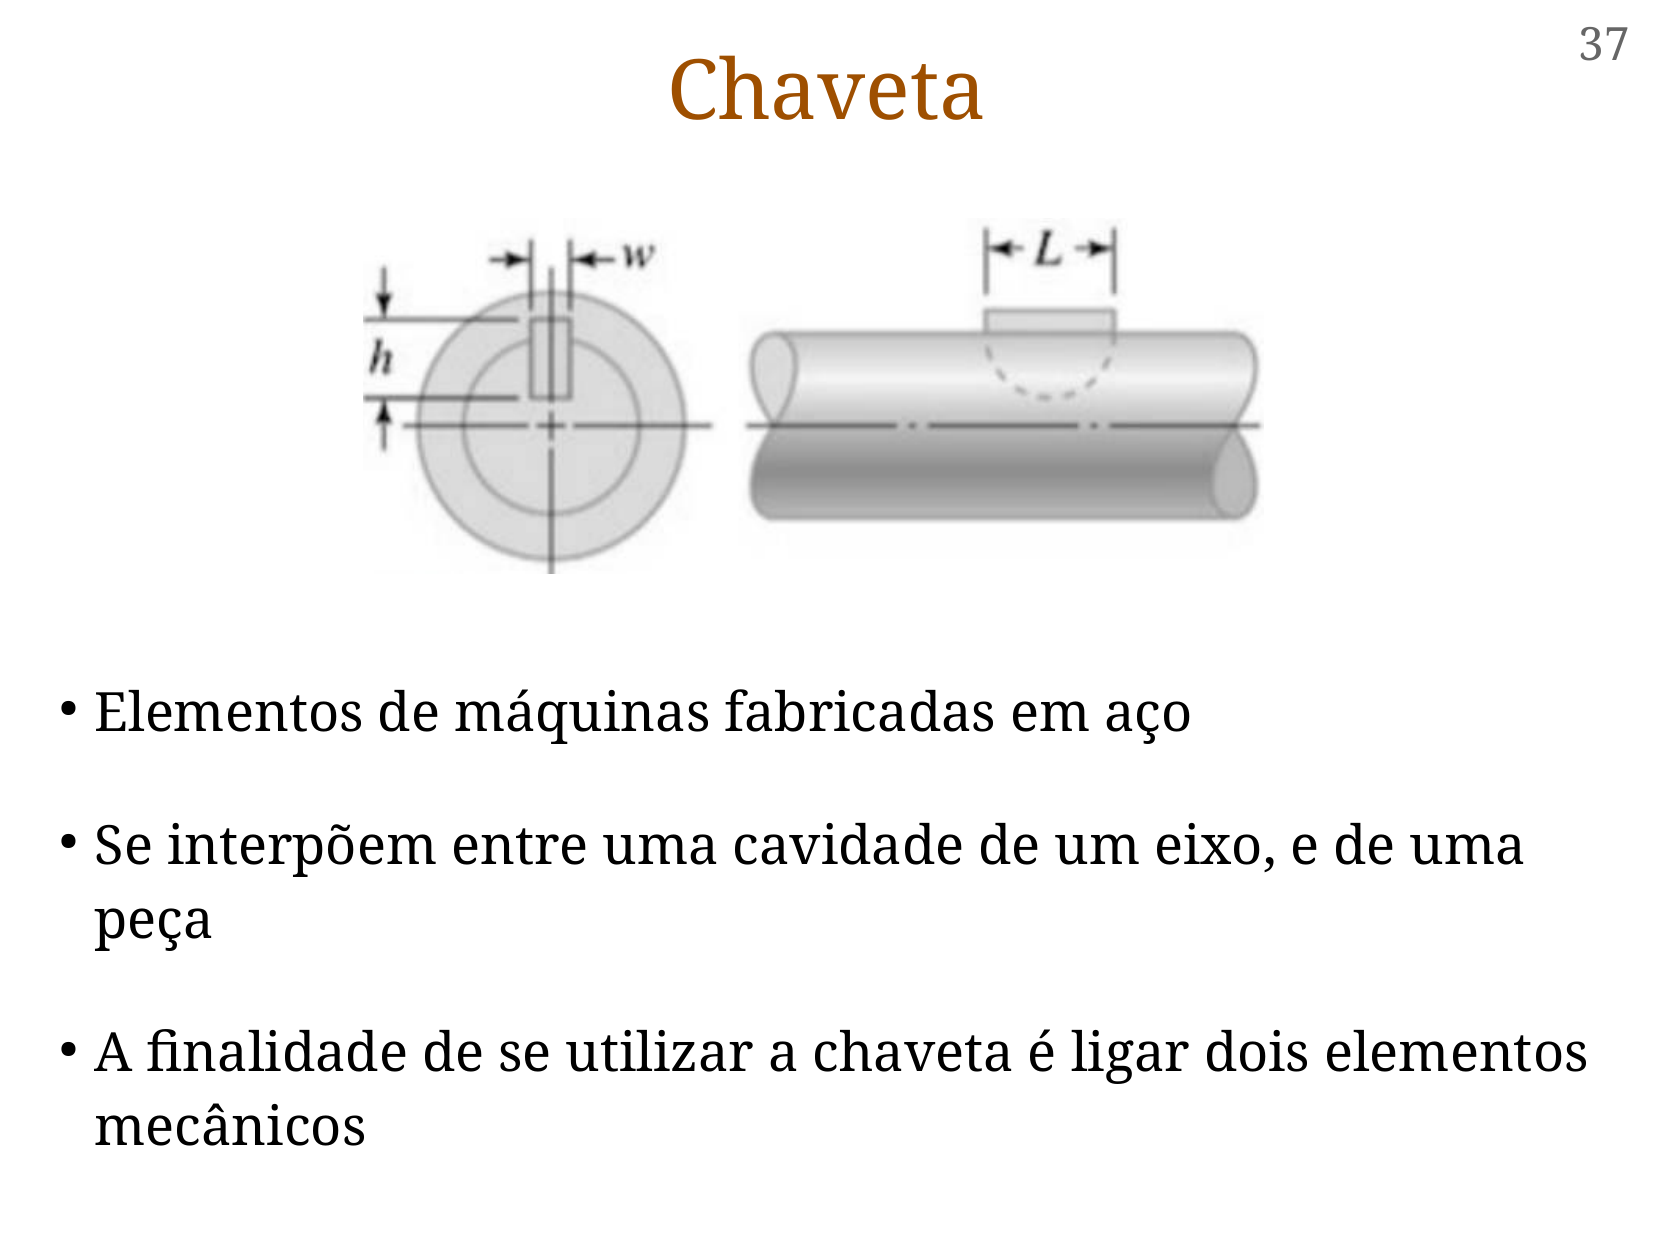

37
# Chaveta
Elementos de máquinas fabricadas em aço
Se interpõem entre uma cavidade de um eixo, e de uma peça
A finalidade de se utilizar a chaveta é ligar dois elementos mecânicos